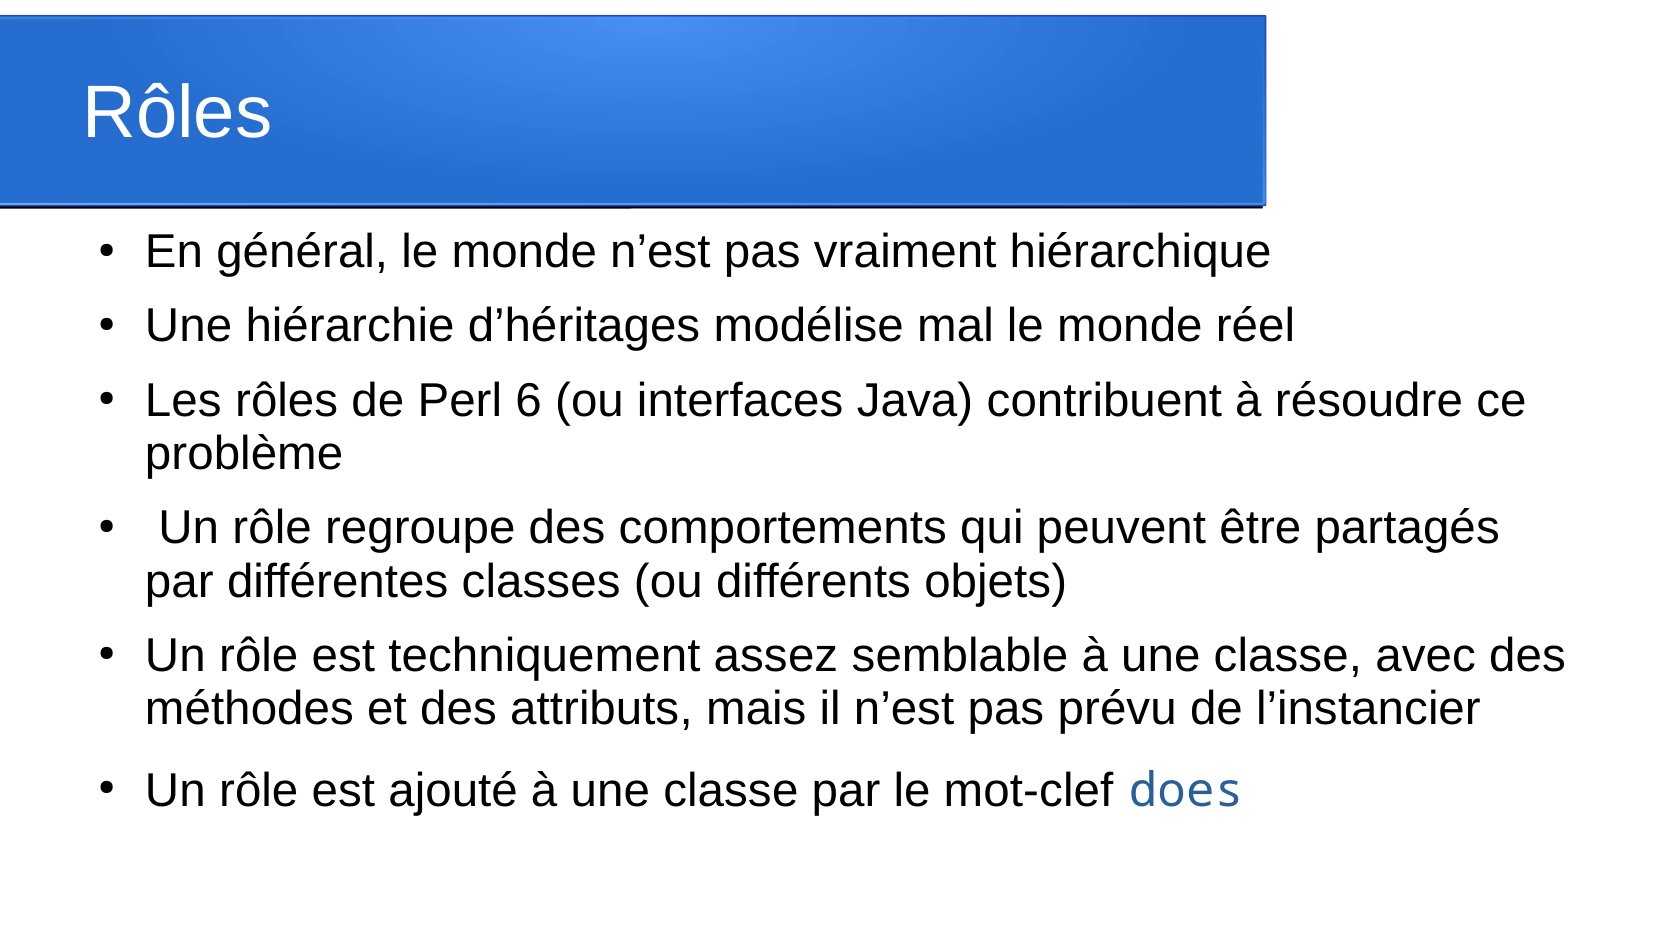

# Rôles
En général, le monde n’est pas vraiment hiérarchique
Une hiérarchie d’héritages modélise mal le monde réel
Les rôles de Perl 6 (ou interfaces Java) contribuent à résoudre ce problème
 Un rôle regroupe des comportements qui peuvent être partagés par différentes classes (ou différents objets)
Un rôle est techniquement assez semblable à une classe, avec des méthodes et des attributs, mais il n’est pas prévu de l’instancier
Un rôle est ajouté à une classe par le mot-clef does